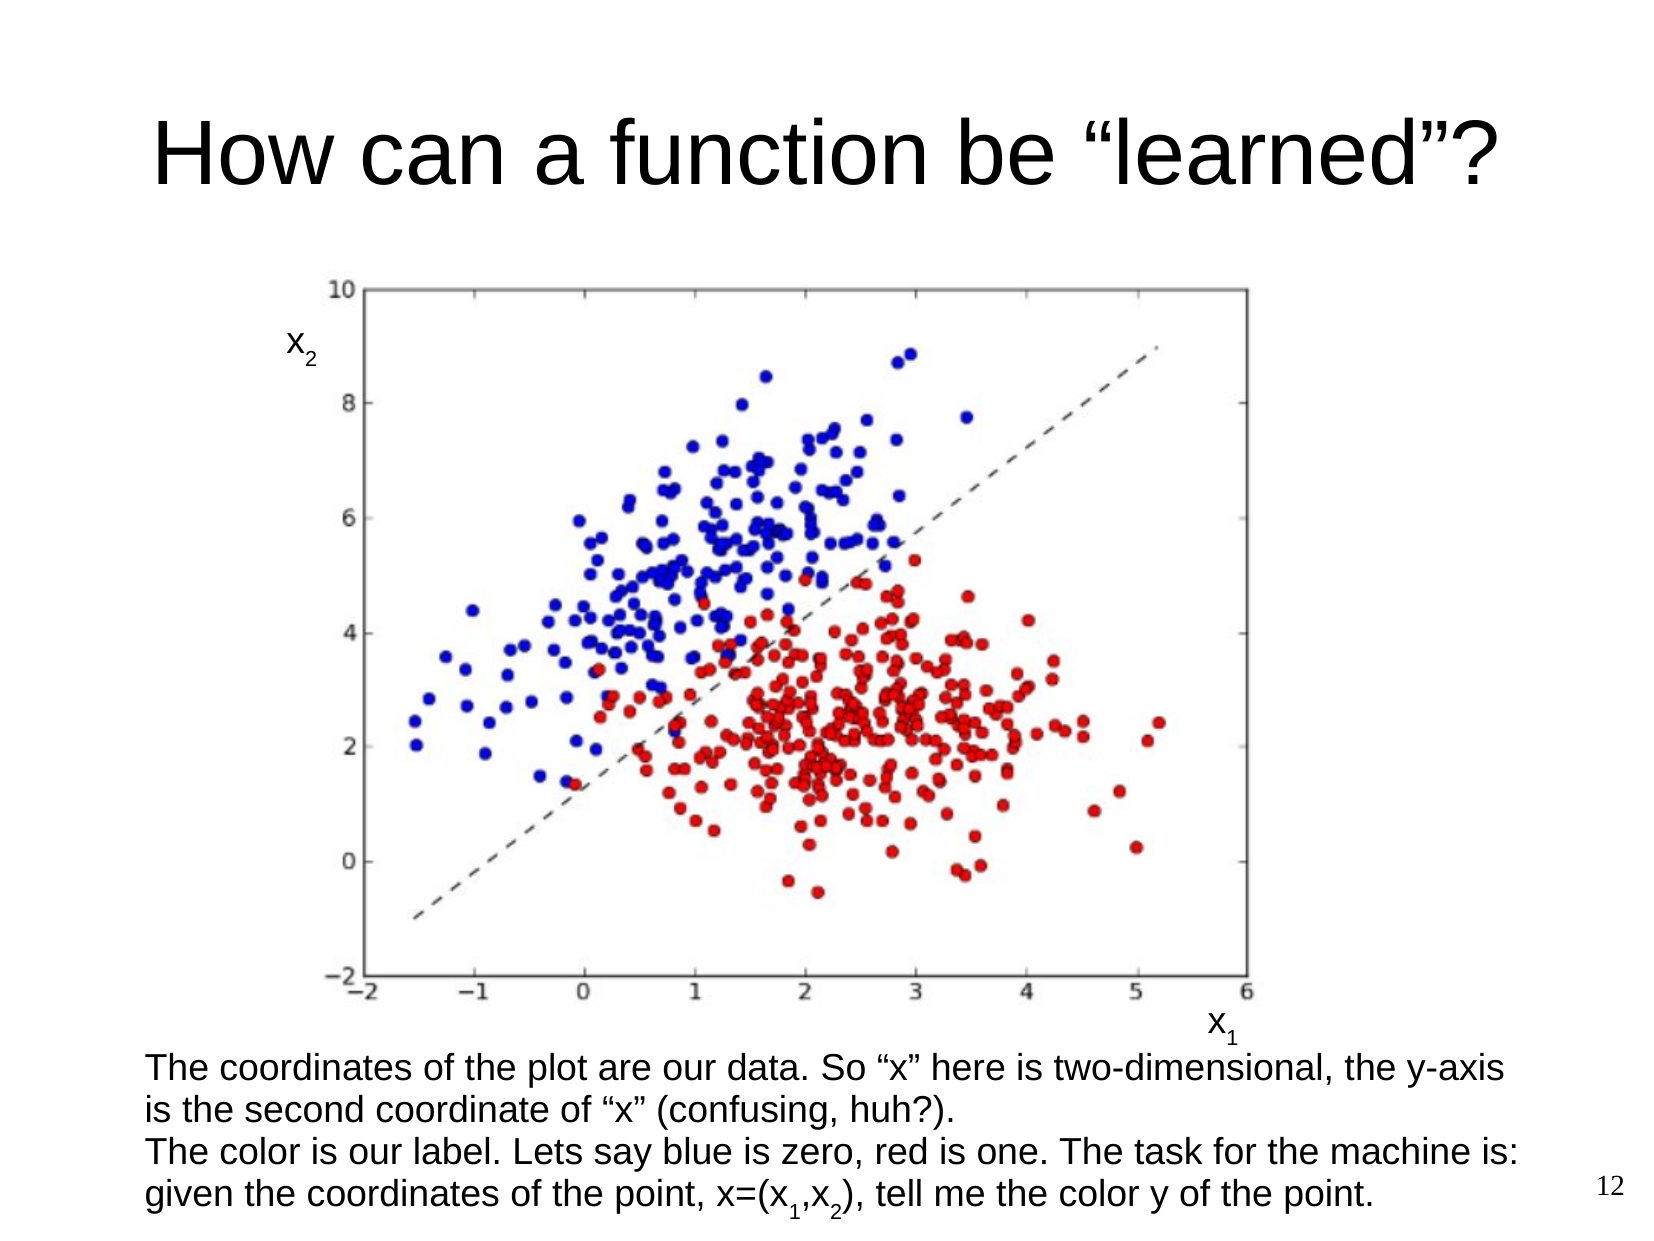

# How can a function be “learned”?
x2
x1
The coordinates of the plot are our data. So “x” here is two-dimensional, the y-axis is the second coordinate of “x” (confusing, huh?).
The color is our label. Lets say blue is zero, red is one. The task for the machine is:
given the coordinates of the point, x=(x1,x2), tell me the color y of the point.
12